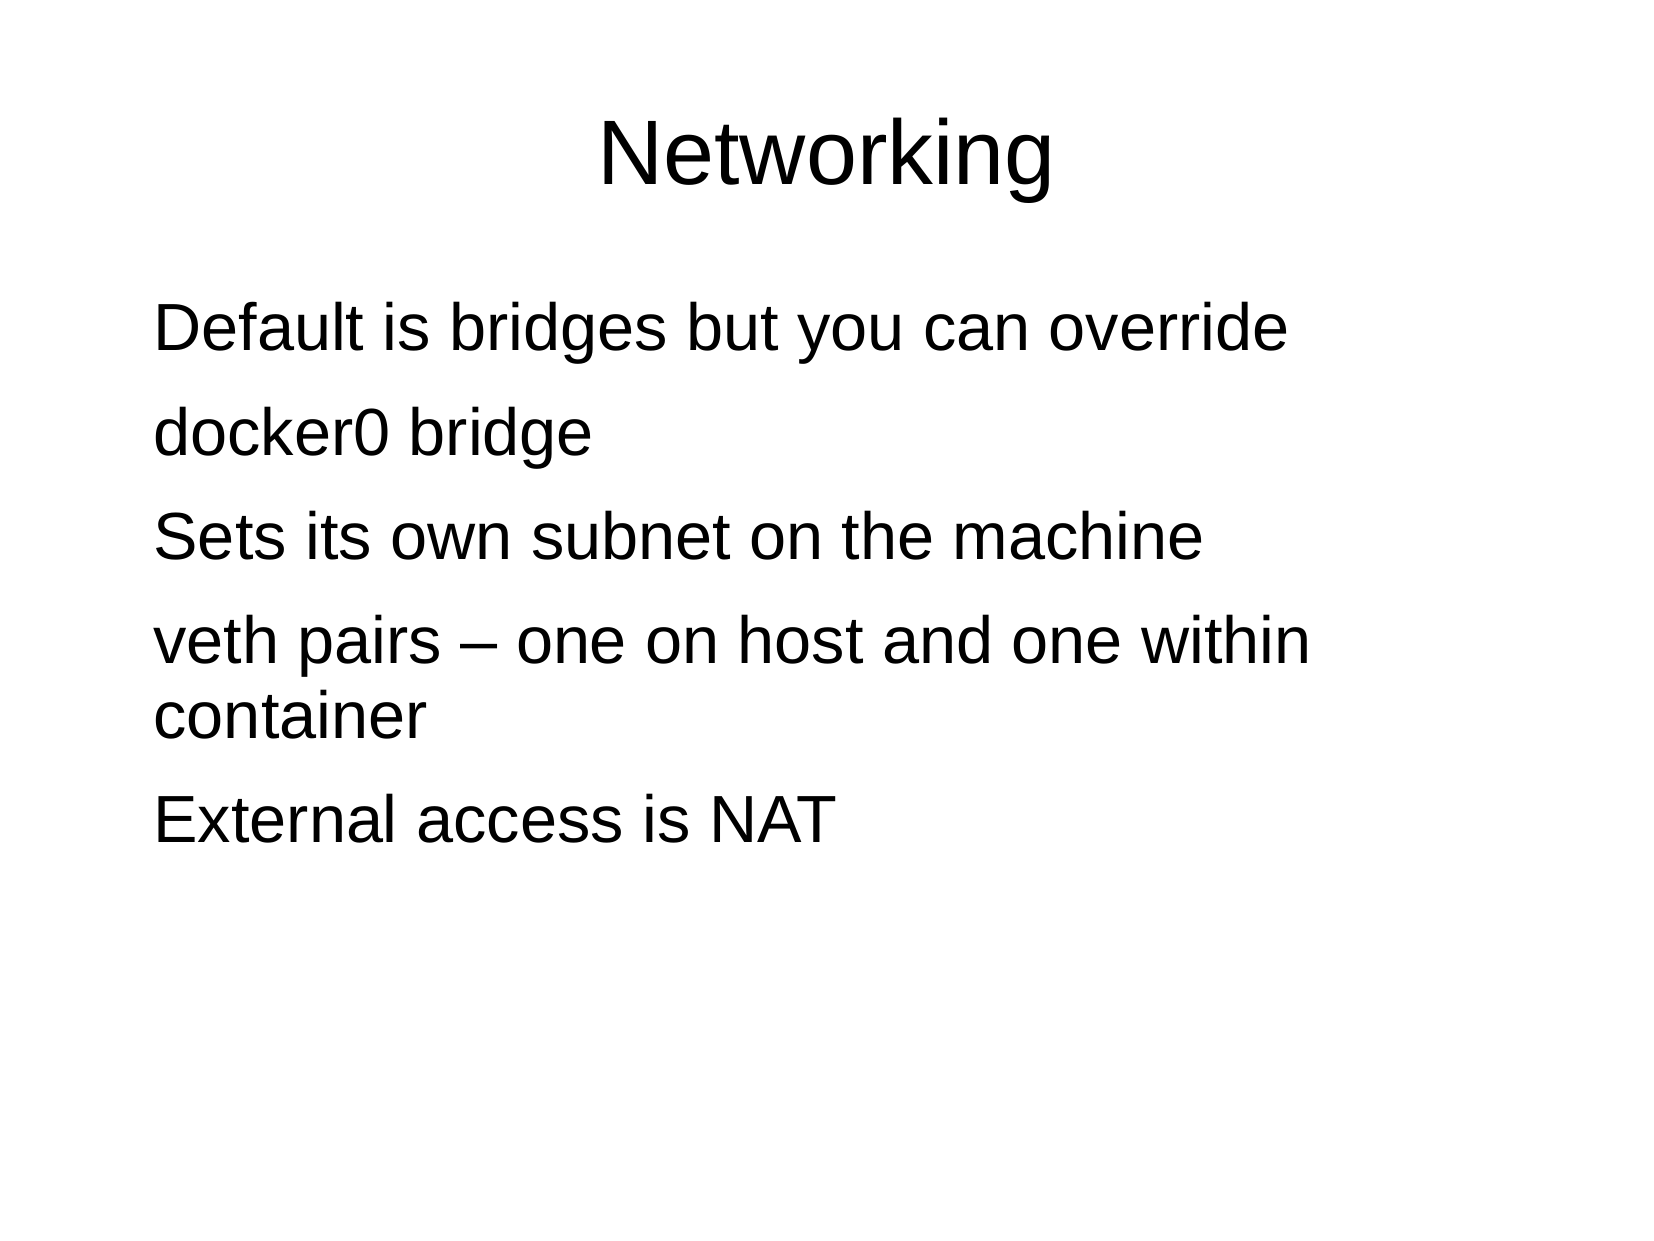

# Networking
Default is bridges but you can override
docker0 bridge
Sets its own subnet on the machine
veth pairs – one on host and one within container
External access is NAT